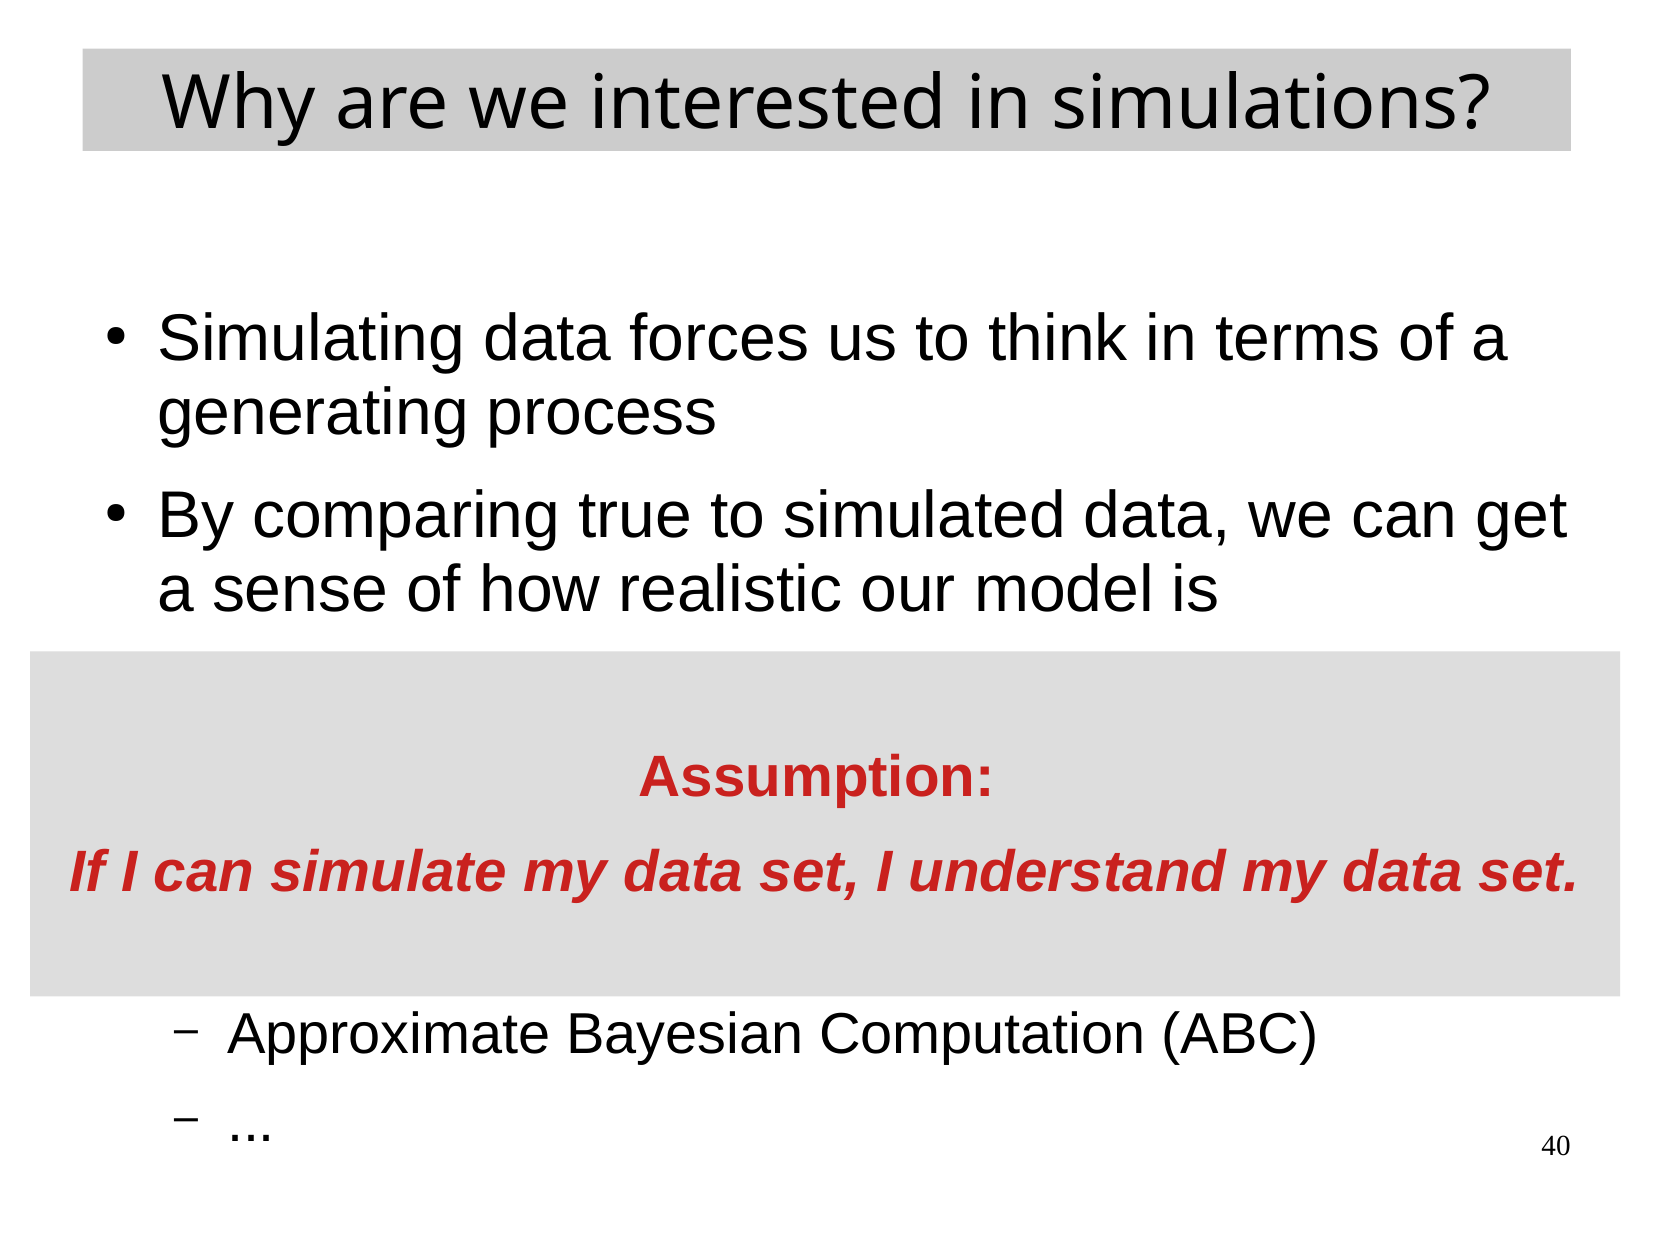

# Why are we interested in simulations?
Simulating data forces us to think in terms of a generating process
By comparing true to simulated data, we can get a sense of how realistic our model is
Simulations are also central to a lot of inferential problems:
Validation of inference methods
Posterior predictive tests
Approximate Bayesian Computation (ABC)
...
Assumption:
If I can simulate my data set, I understand my data set.
40